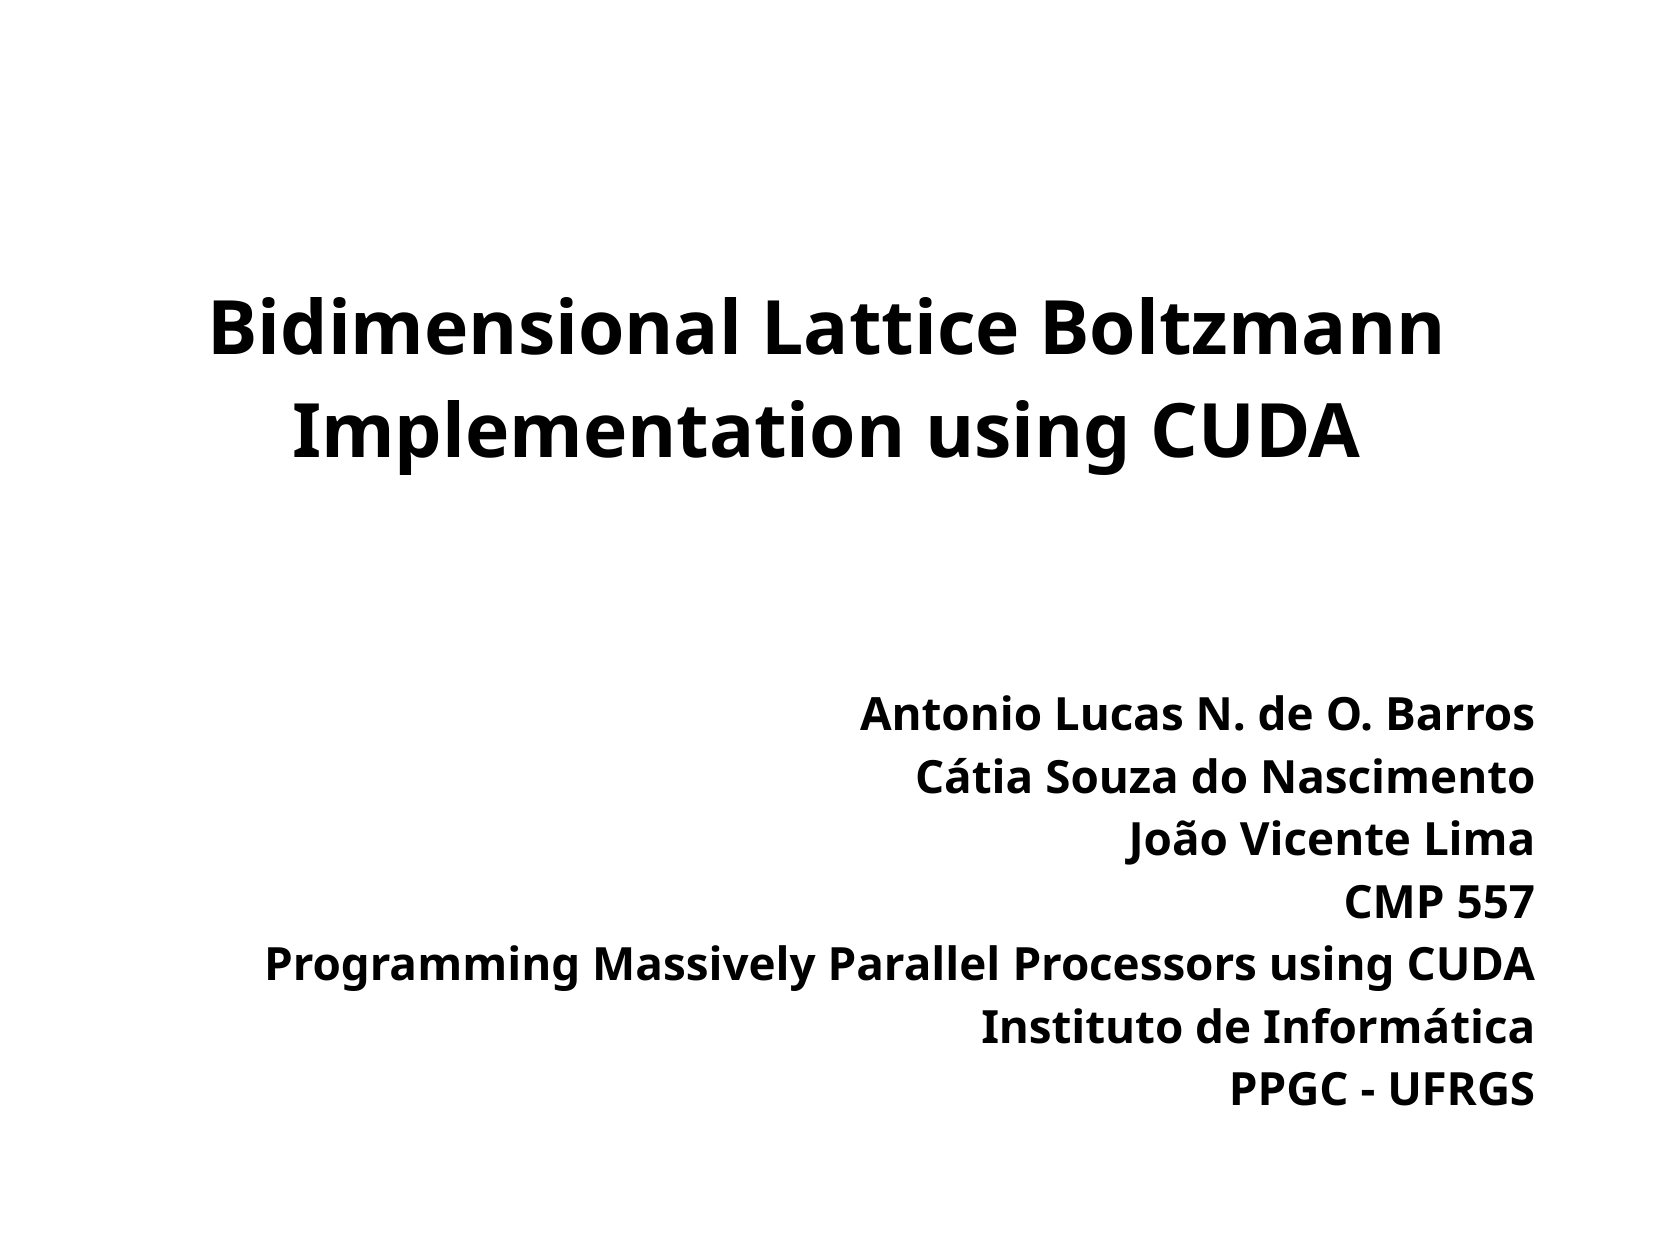

# Bidimensional Lattice Boltzmann Implementation using CUDA
Antonio Lucas N. de O. Barros
Cátia Souza do Nascimento
João Vicente Lima
CMP 557
Programming Massively Parallel Processors using CUDA
Instituto de Informática
PPGC - UFRGS